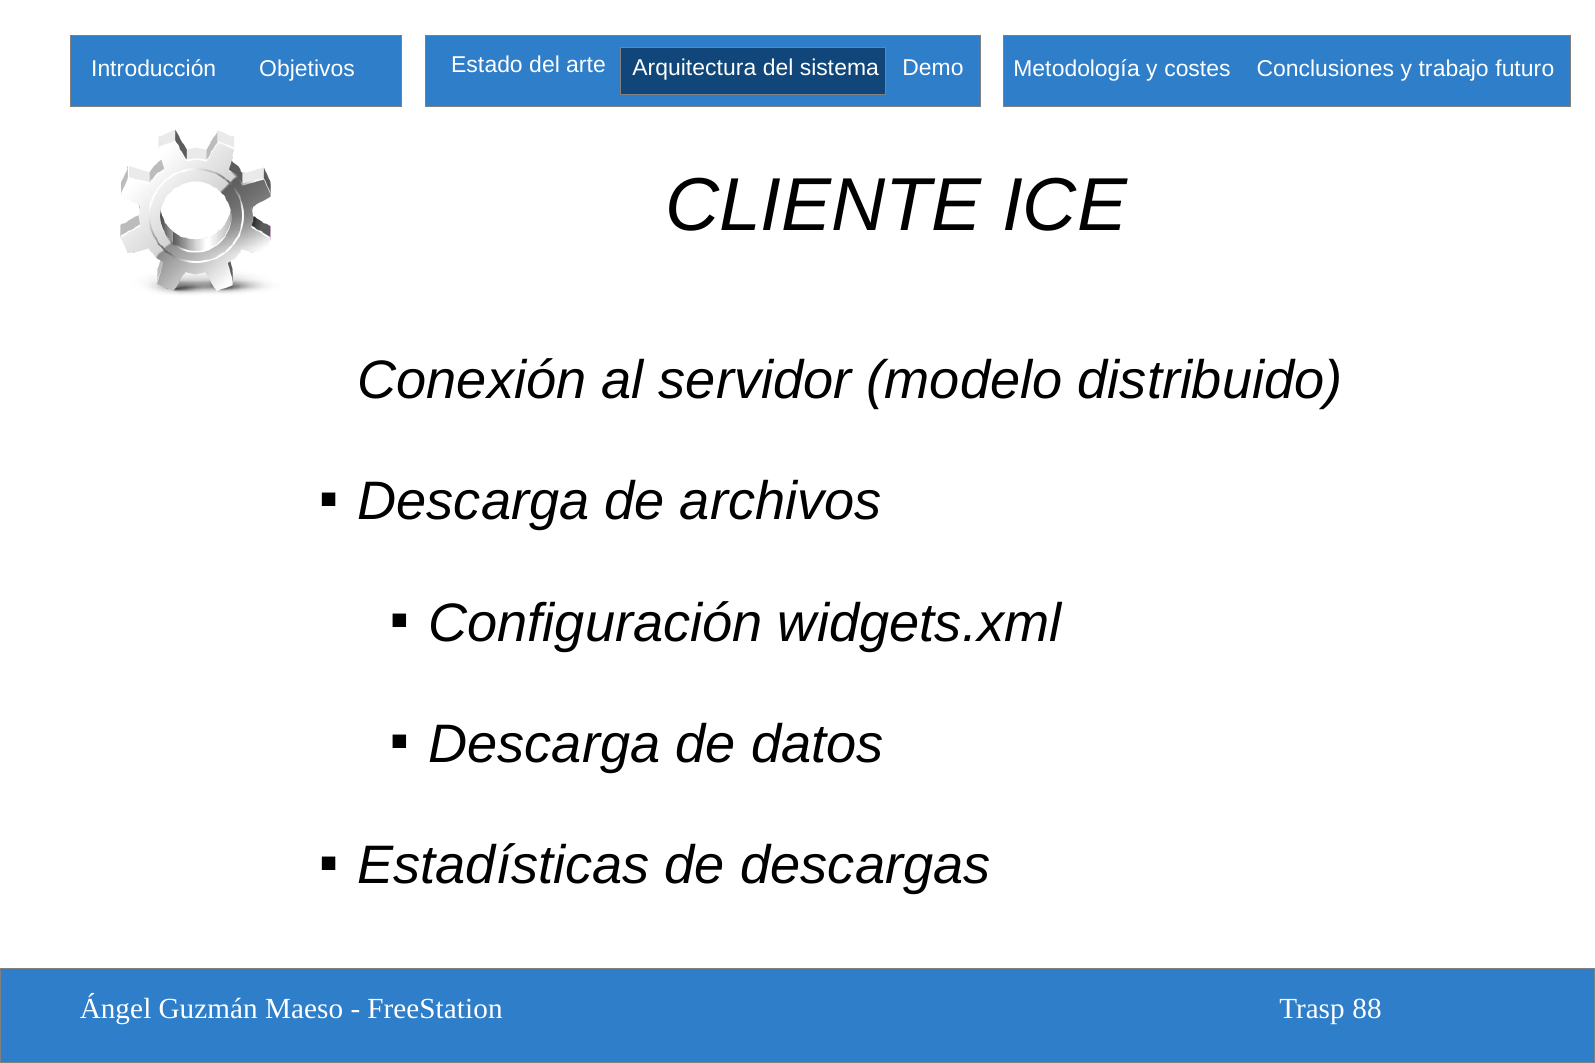

Metodología y costes
Conclusiones y trabajo futuro
Introducción
# Objetivos
Estado del arte
Estado del arte
Arquitectura del sistema
Arquitectura del sistema
Demo
Demo
CLIENTE ICE
Conexión al servidor (modelo distribuido)
Descarga de archivos
Configuración widgets.xml
Descarga de datos
Estadísticas de descargas
88